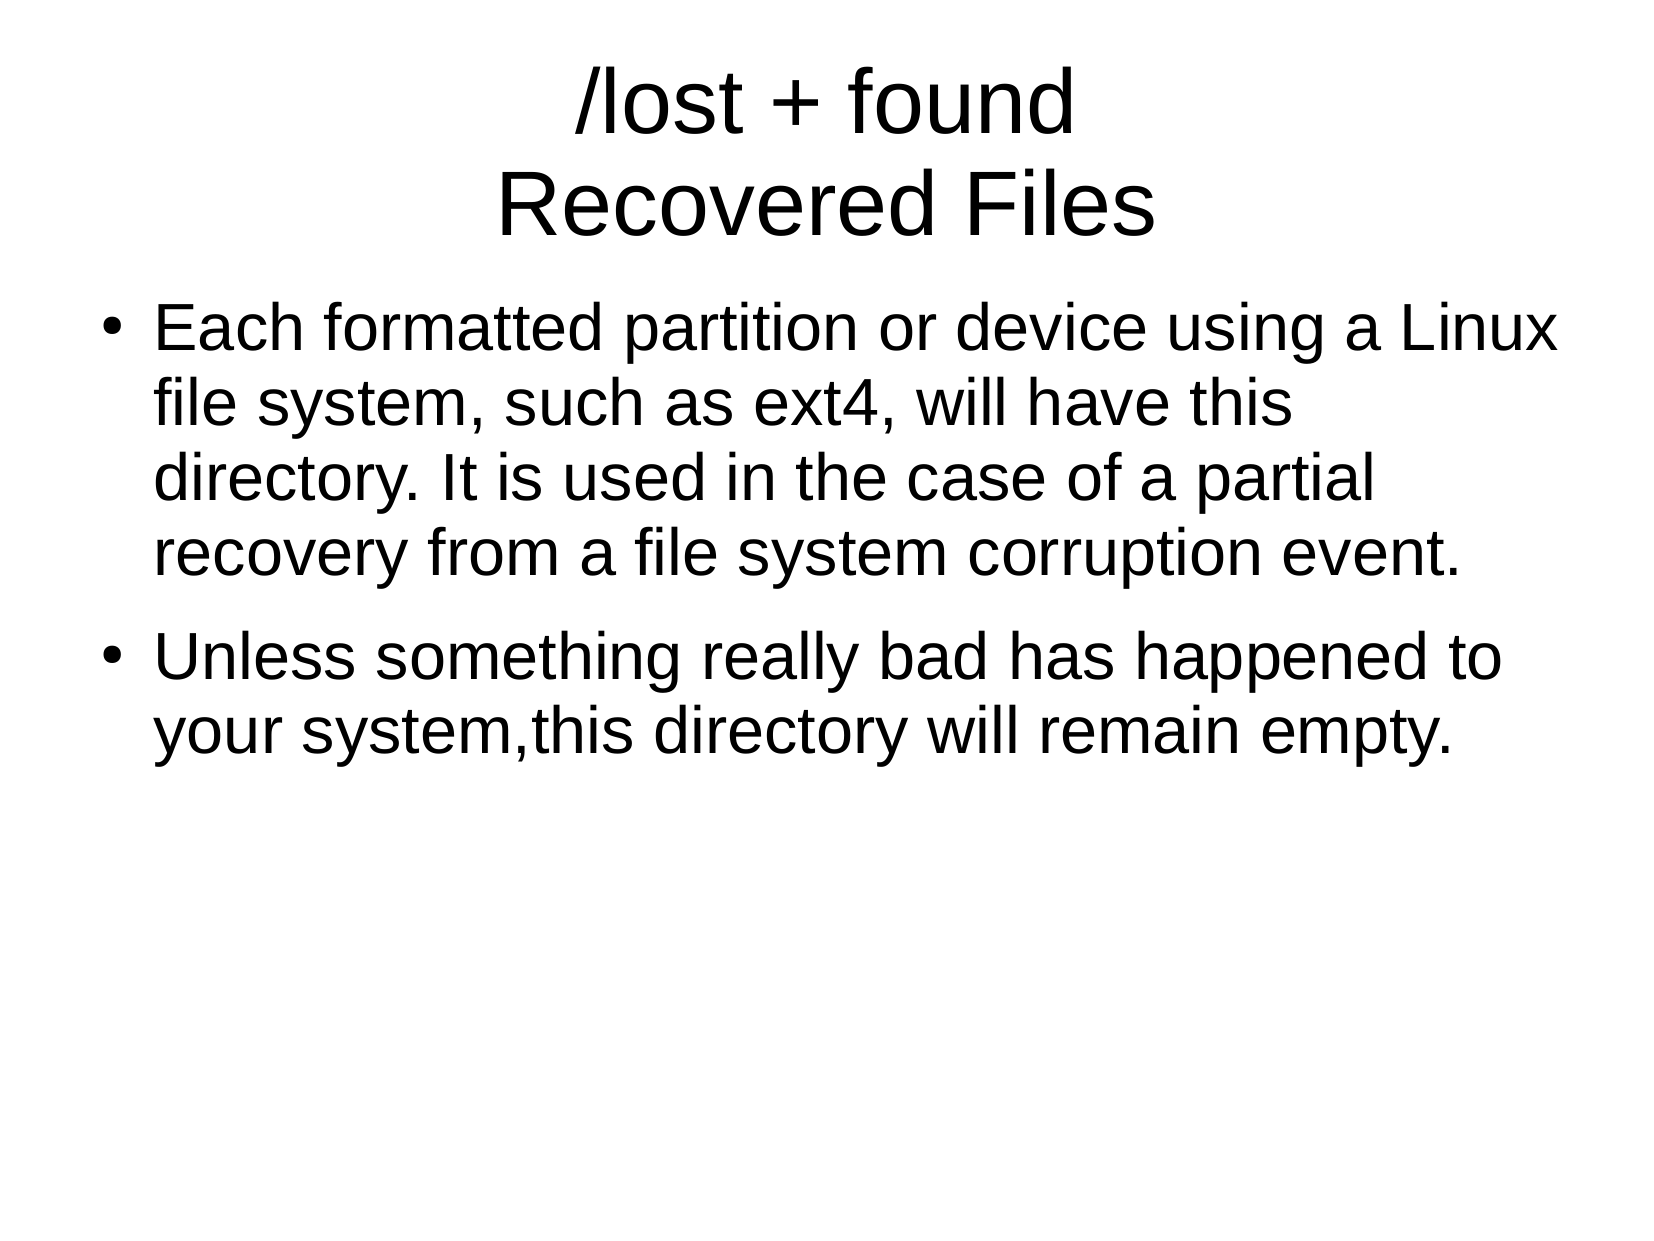

# /lost + found Recovered Files
Each formatted partition or device using a Linux file system, such as ext4, will have this directory. It is used in the case of a partial recovery from a file system corruption event.
Unless something really bad has happened to your system,this directory will remain empty.